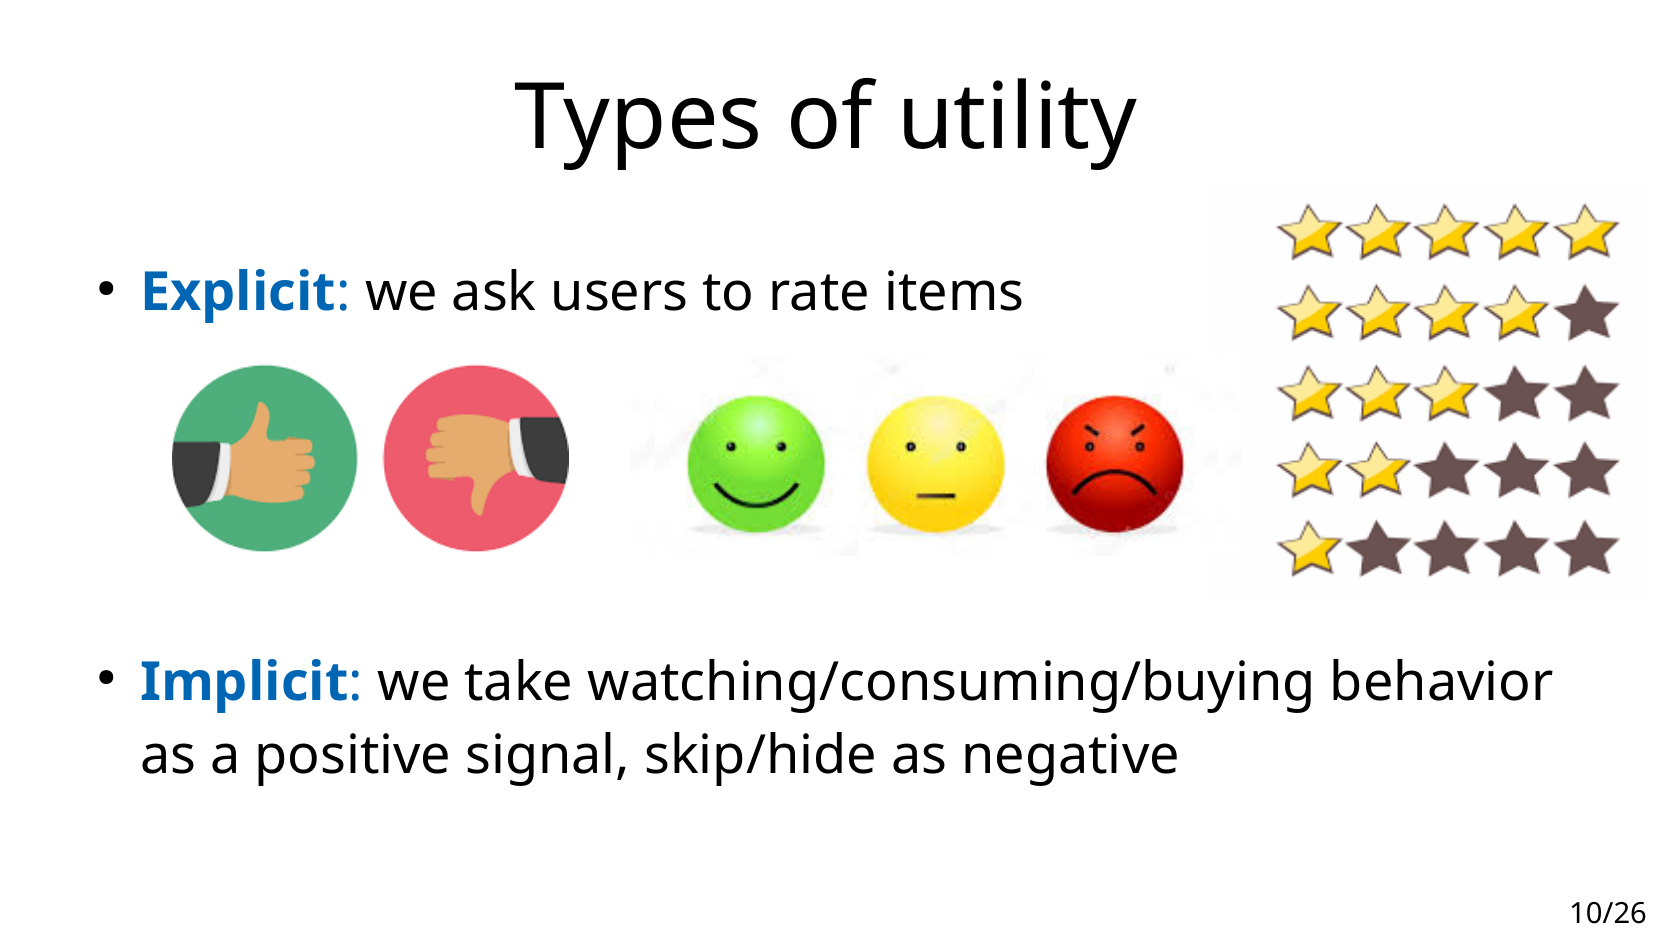

# Types of utility
Explicit: we ask users to rate items
Implicit: we take watching/consuming/buying behavior as a positive signal, skip/hide as negative
10